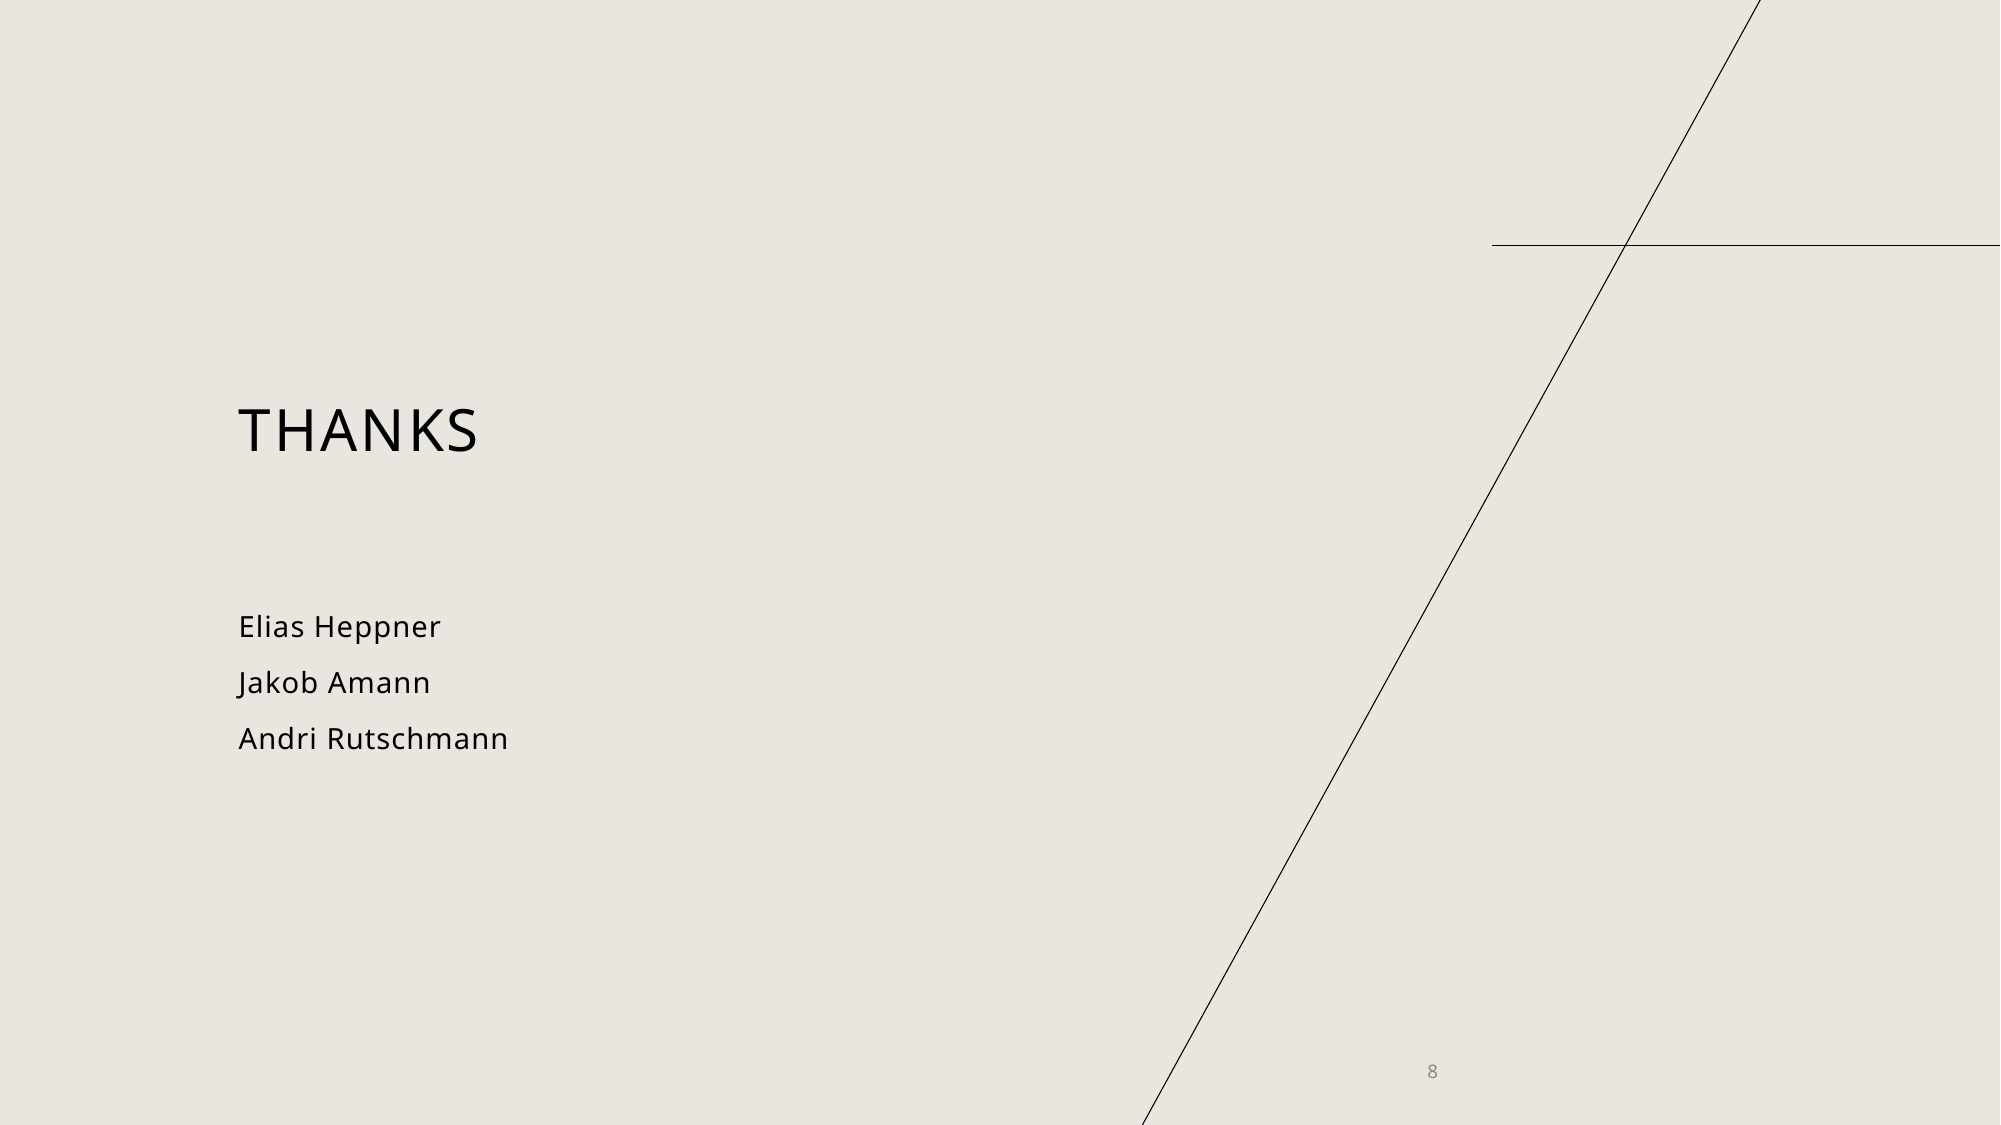

# Thanks
Elias Heppner
Jakob Amann
Andri Rutschmann